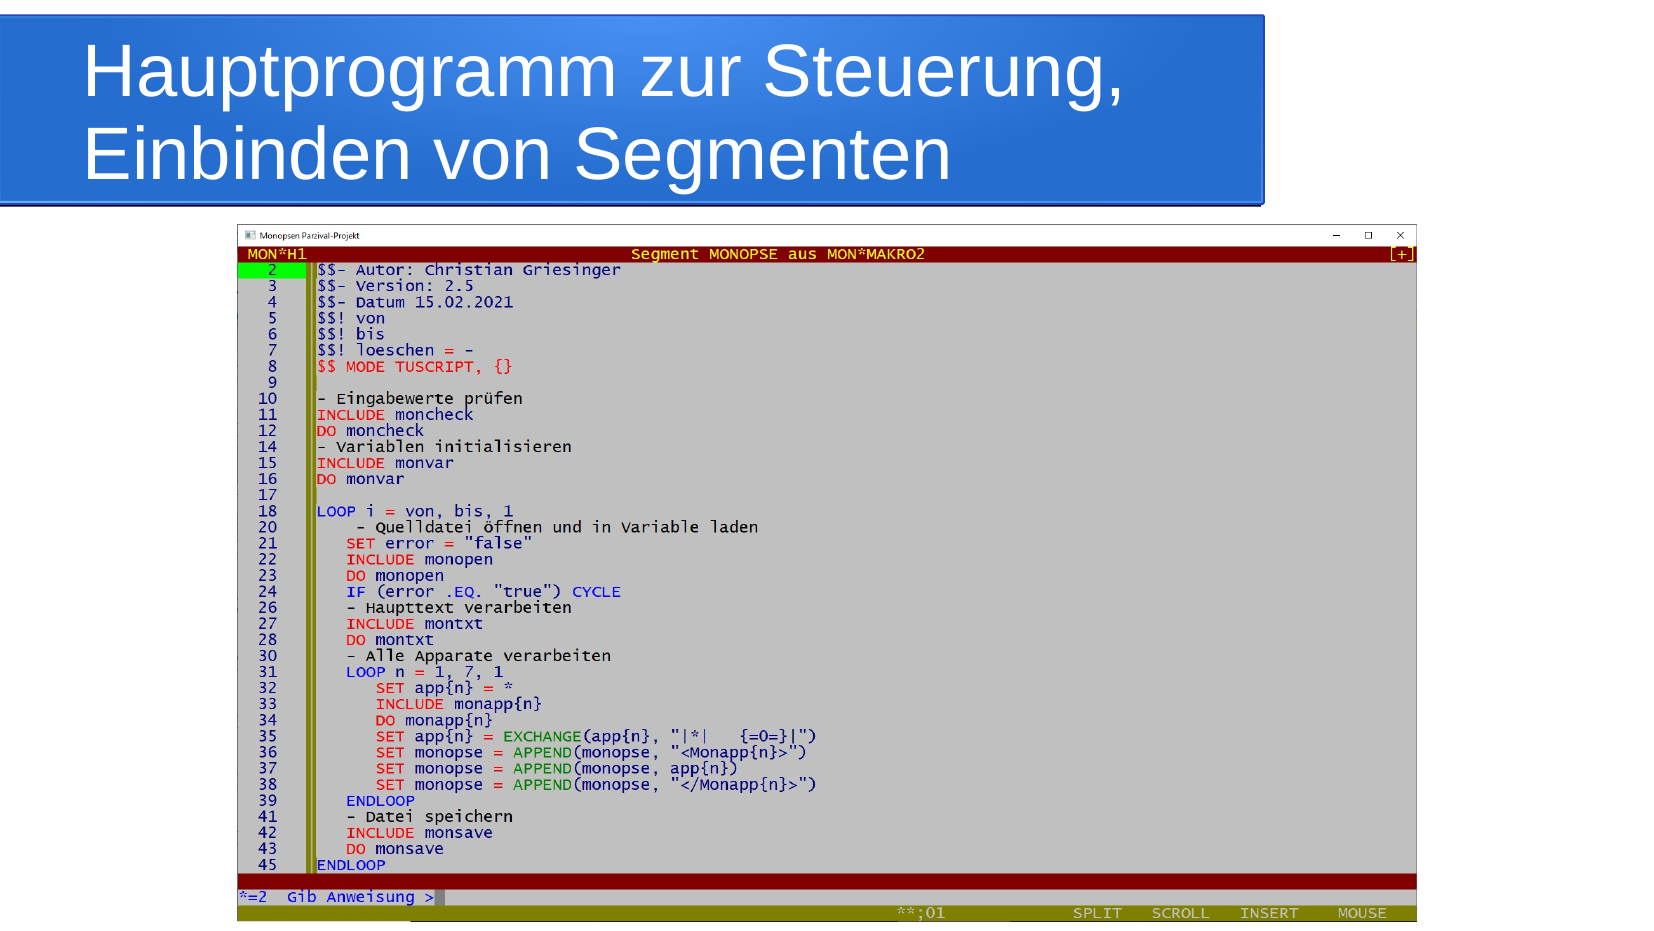

# Hauptprogramm zur Steuerung, Einbinden von Segmenten